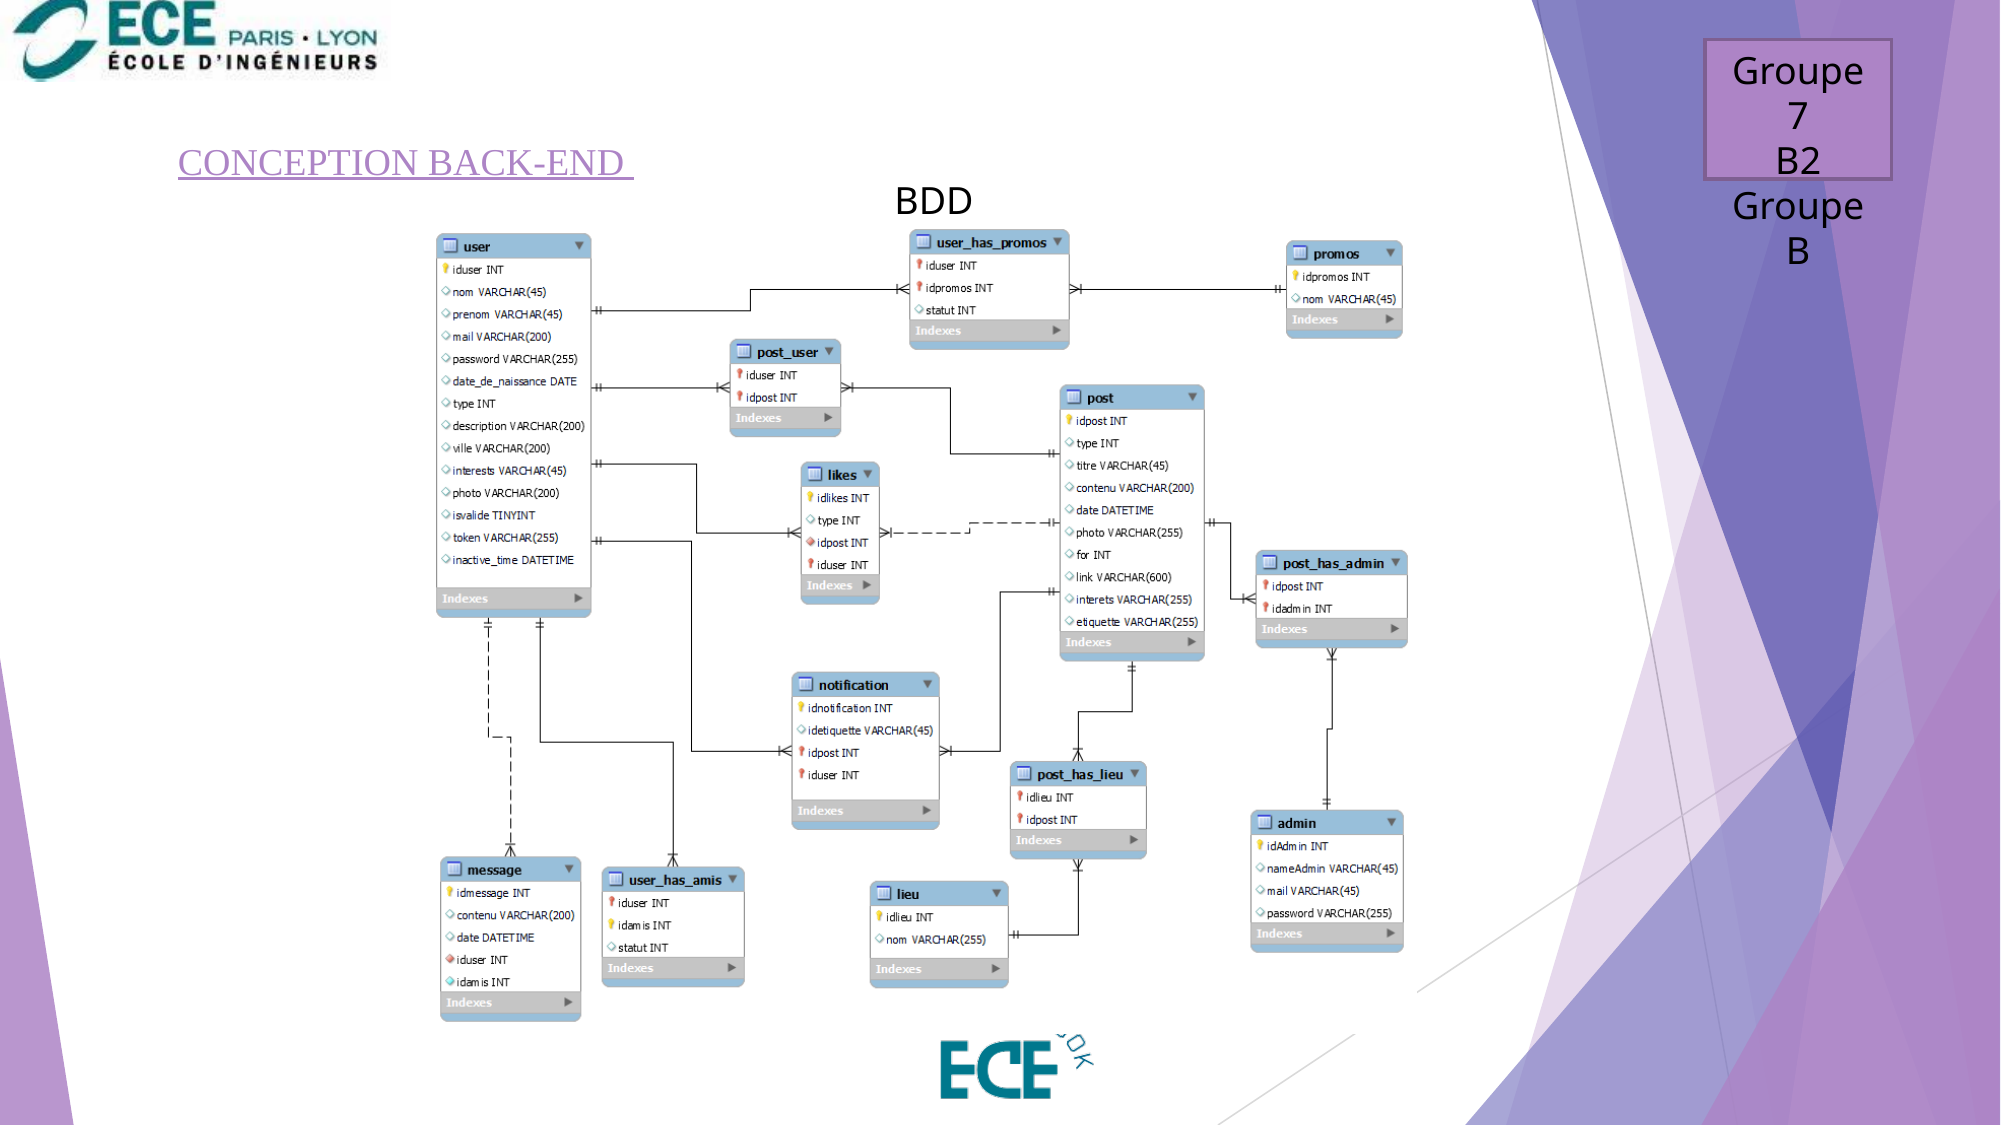

Groupe 7
B2 Groupe B
# CONCEPTION BACK-END
BDD
Nos nom: